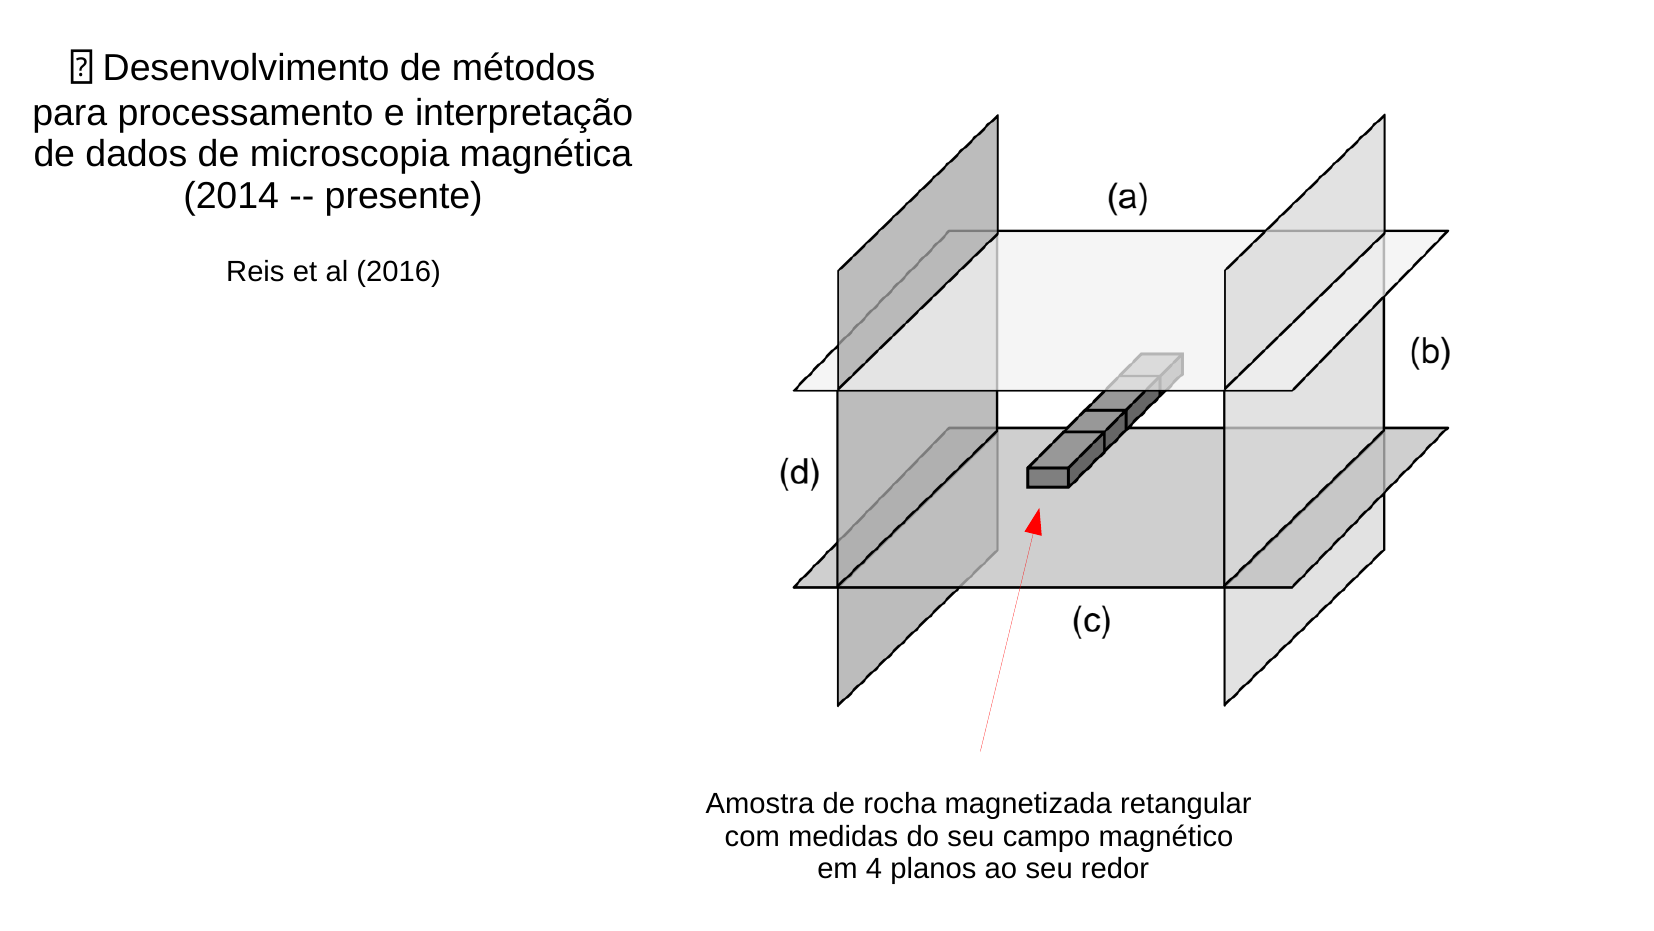

⍰ Desenvolvimento de métodos para processamento e interpretação de dados de microscopia magnética
(2014 -- presente)
Reis et al (2016)
Amostra de rocha magnetizada retangular
com medidas do seu campo magnético
em 4 planos ao seu redor